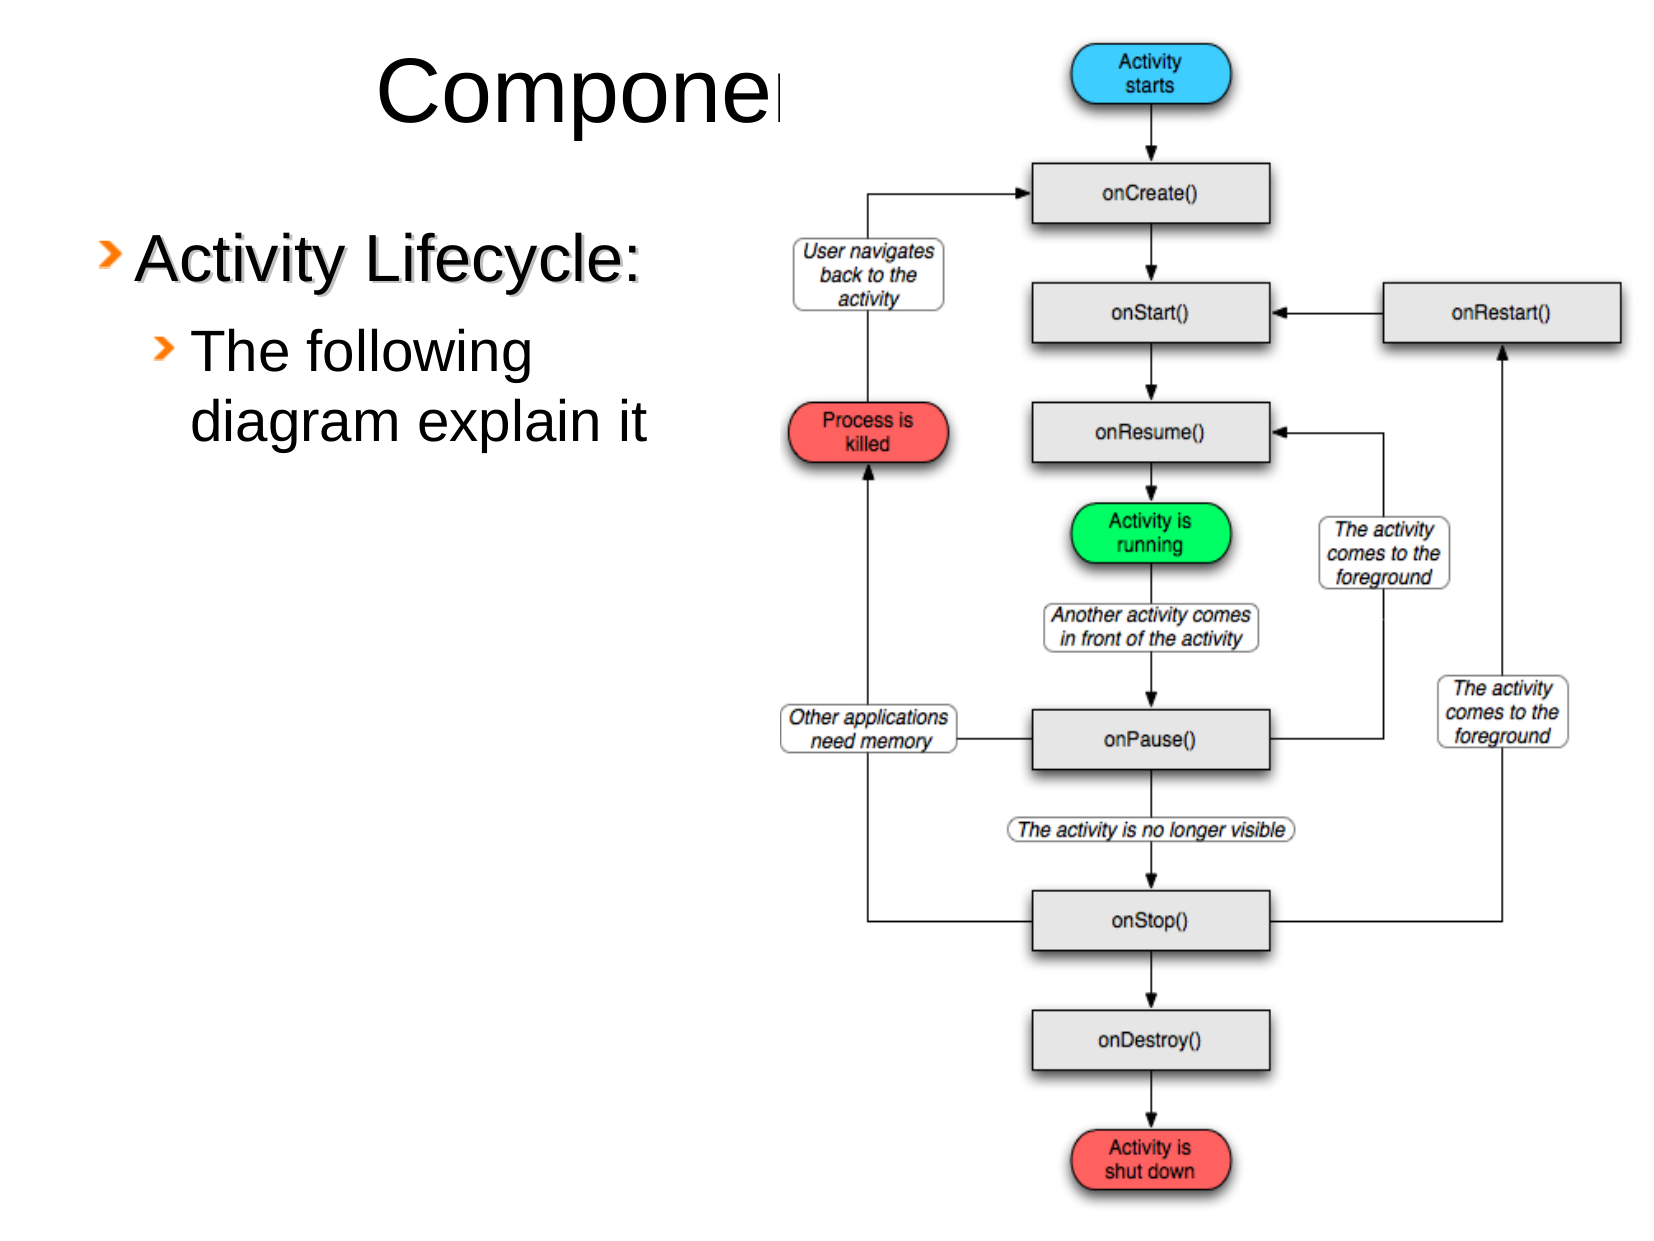

# Components Lifecycle
Activity Lifecycle:
The following diagram explain it